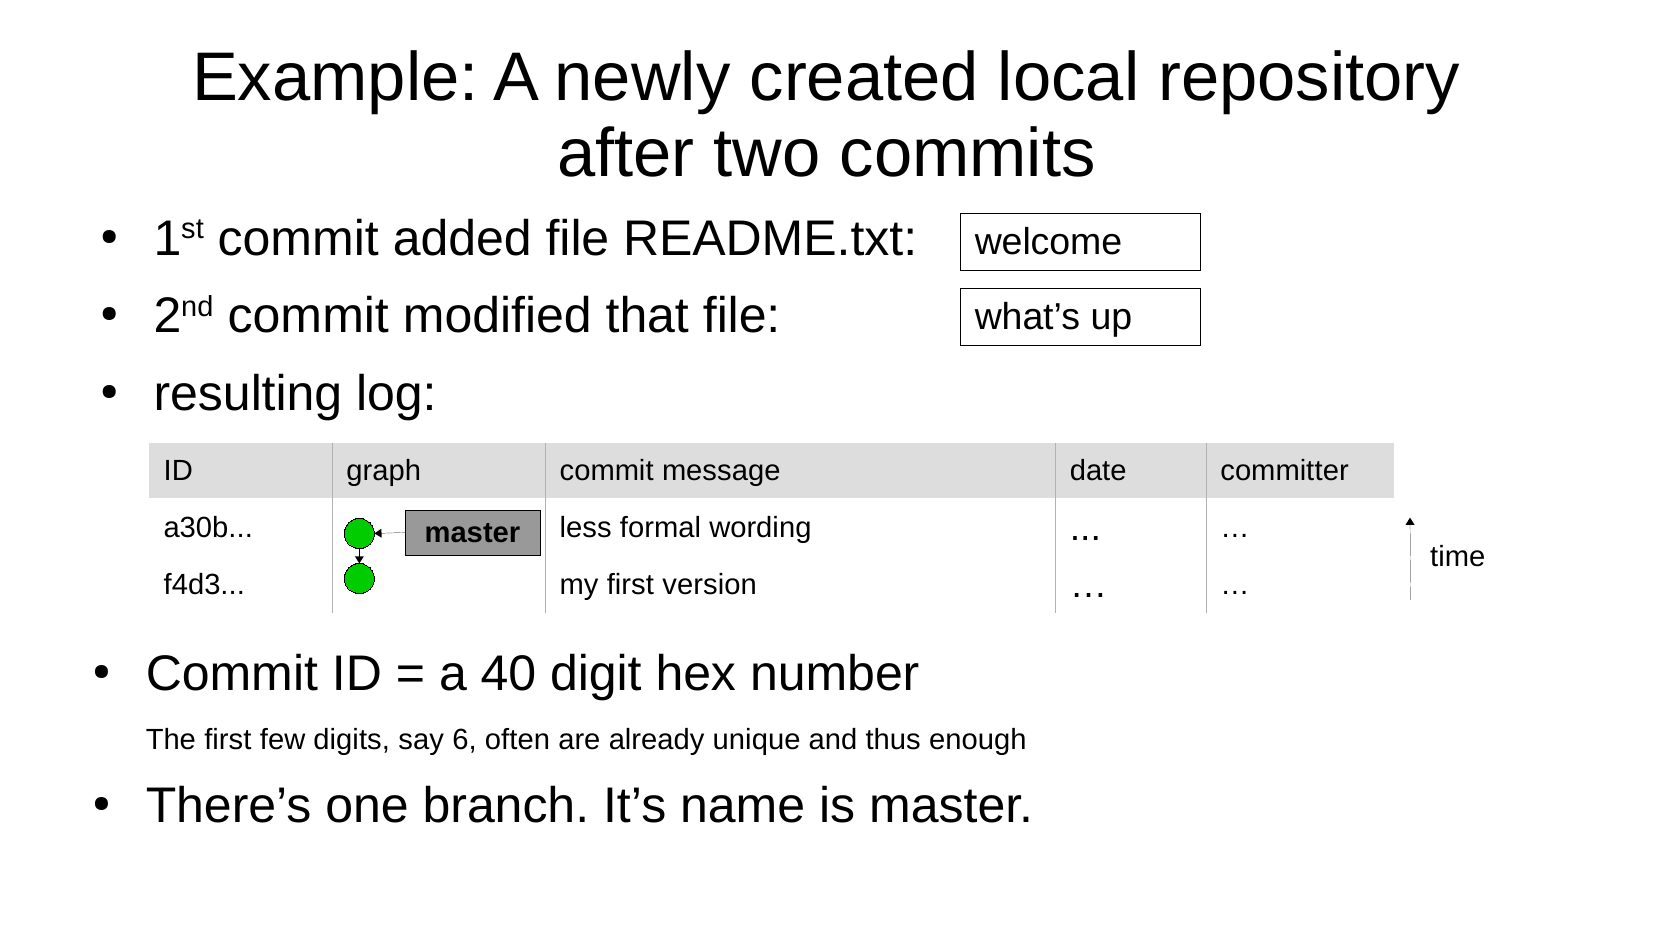

# Example: A newly created local repository after two commits
1st commit added file README.txt:
2nd commit modified that file:
resulting log:
welcome
what’s up
| ID | graph | commit message | date | committer |
| --- | --- | --- | --- | --- |
| a30b... | | less formal wording | ... | … |
| f4d3... | | my first version | … | … |
master
time
Commit ID = a 40 digit hex number
The first few digits, say 6, often are already unique and thus enough
There’s one branch. It’s name is master.